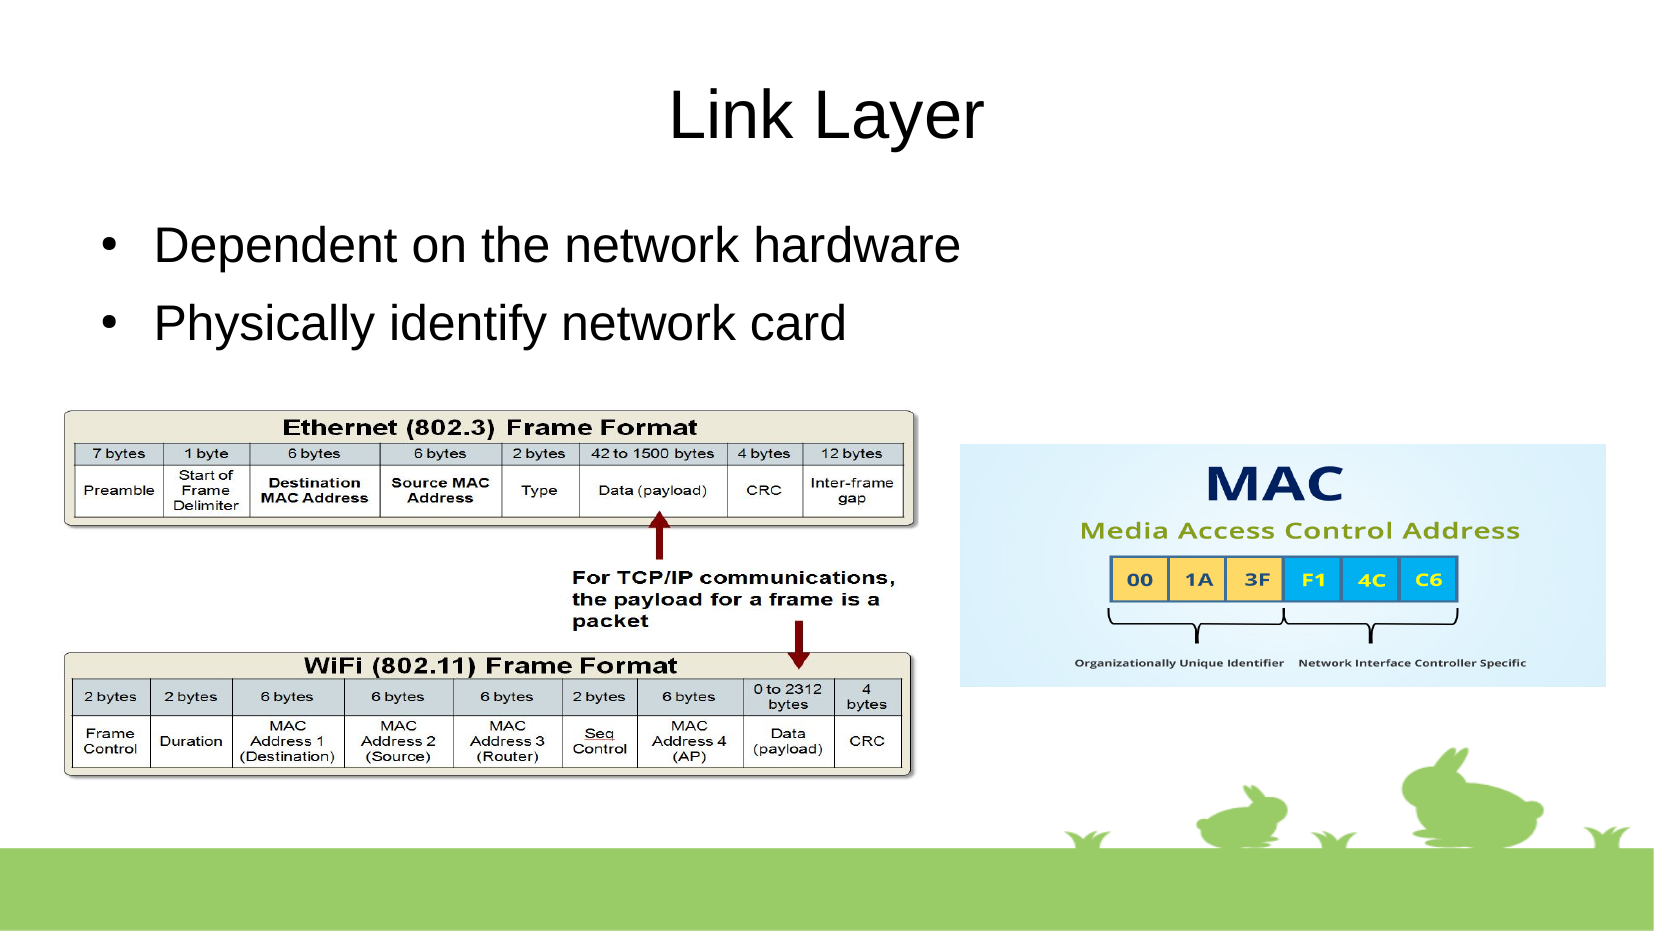

# Link Layer
Dependent on the network hardware
Physically identify network card